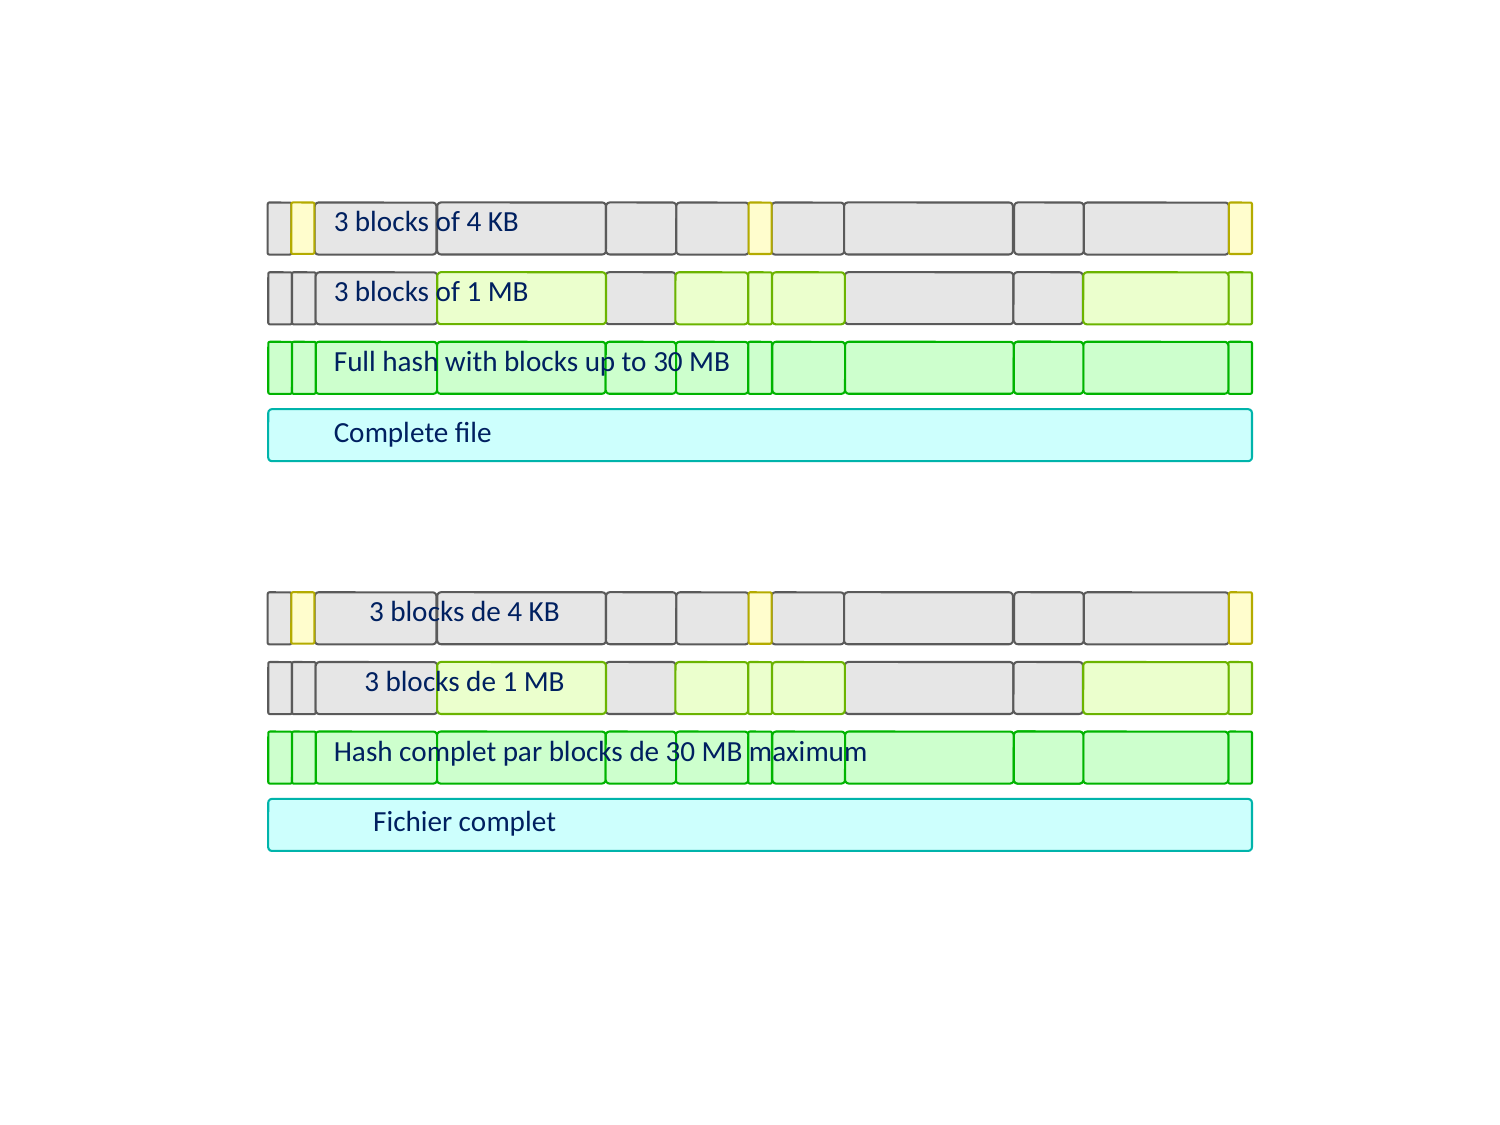

3 blocks of 4 KB
3 blocks of 1 MB
Full hash with blocks up to 30 MB
Complete file
3 blocks de 4 KB
3 blocks de 1 MB
Hash complet par blocks de 30 MB maximum
Fichier complet